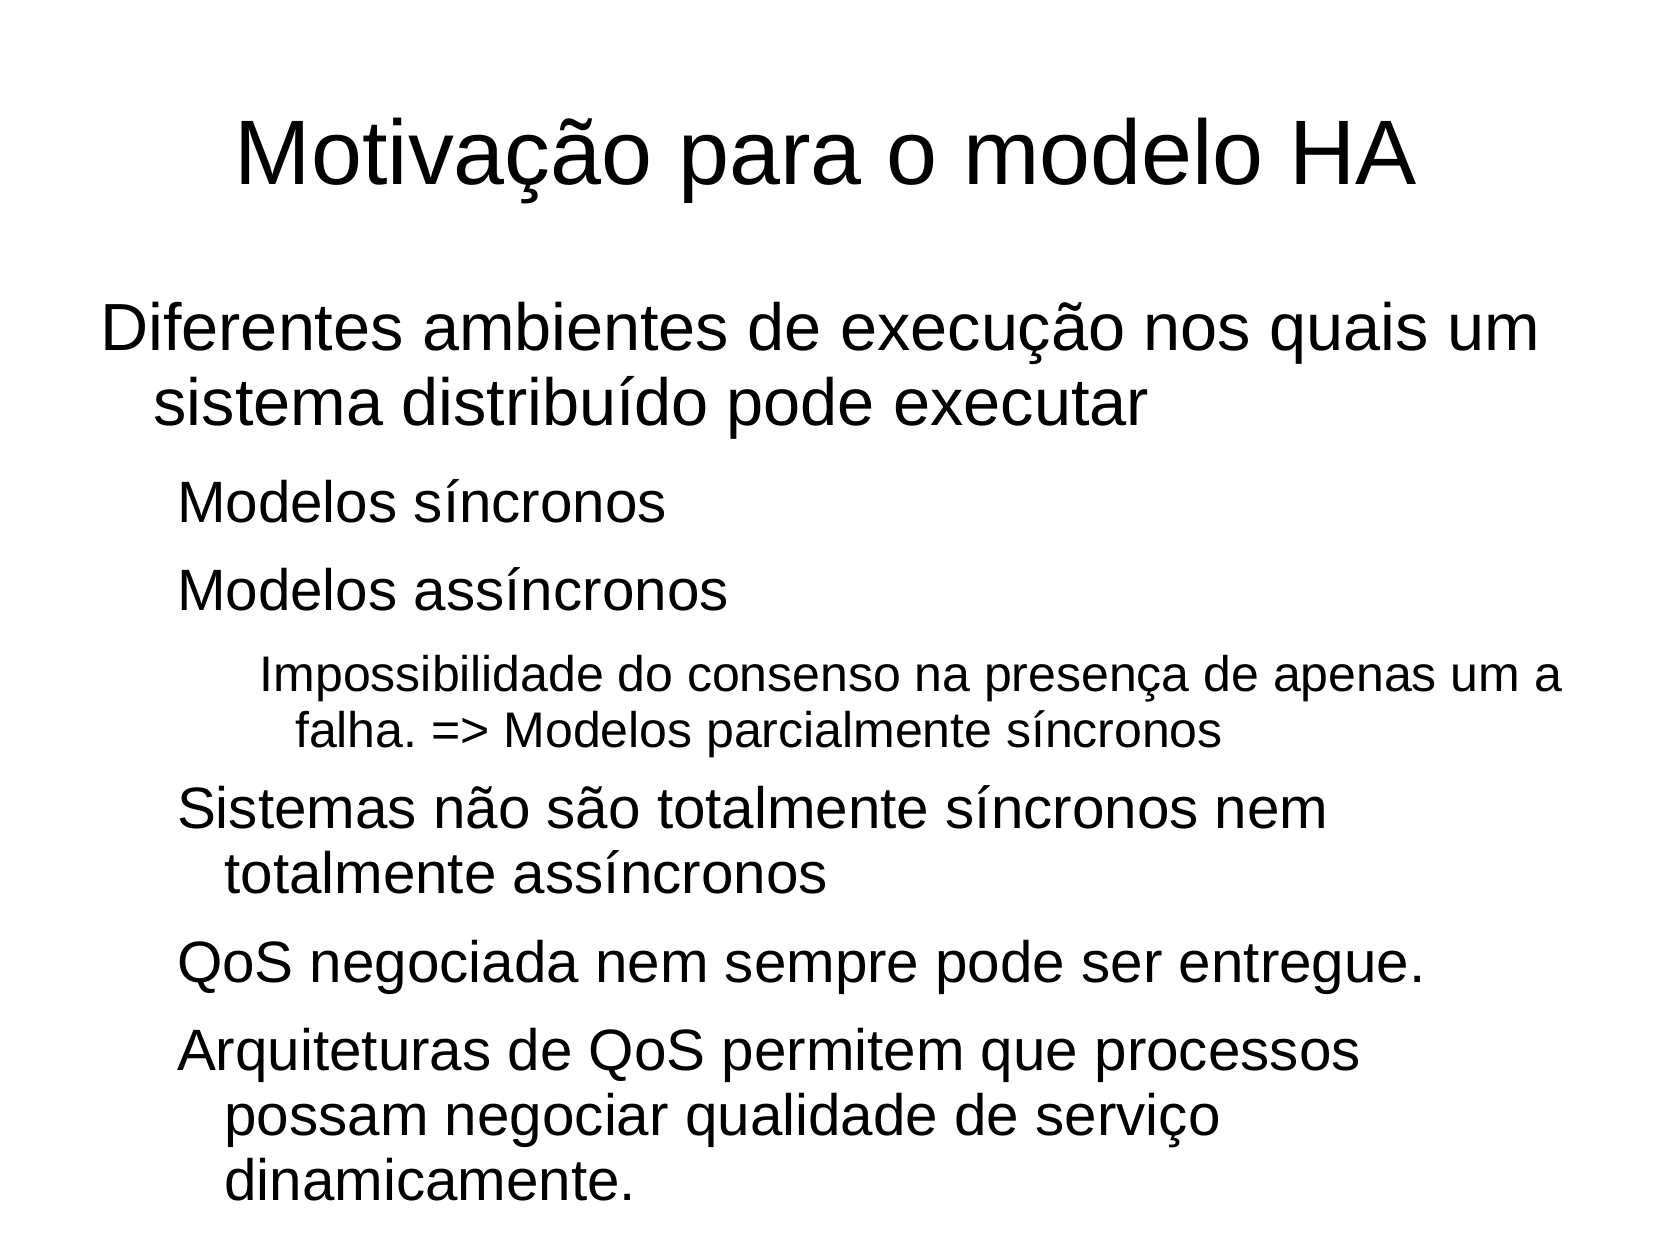

# Motivação para o modelo HA
Diferentes ambientes de execução nos quais um sistema distribuído pode executar
Modelos síncronos
Modelos assíncronos
Impossibilidade do consenso na presença de apenas um a falha. => Modelos parcialmente síncronos
Sistemas não são totalmente síncronos nem totalmente assíncronos
QoS negociada nem sempre pode ser entregue.
Arquiteturas de QoS permitem que processos possam negociar qualidade de serviço dinamicamente.